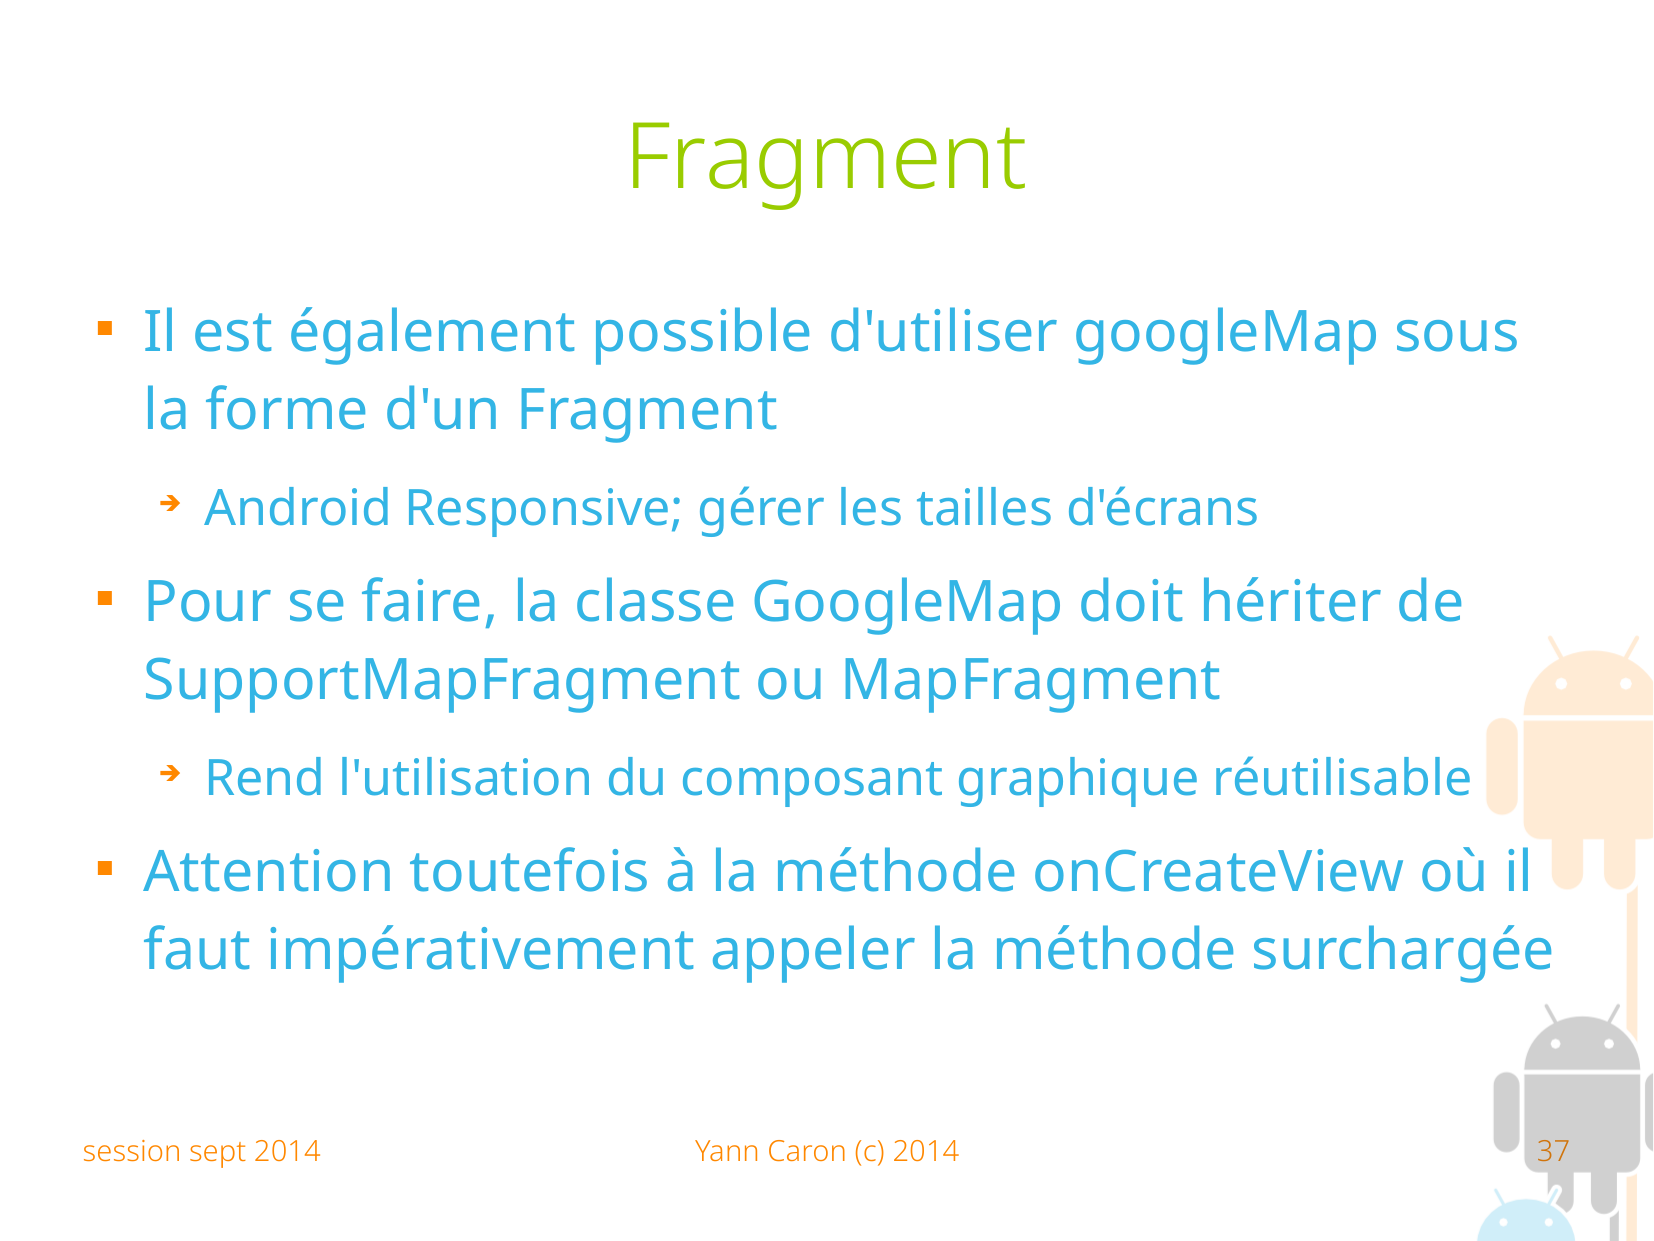

# Fragment
Il est également possible d'utiliser googleMap sous la forme d'un Fragment
Android Responsive; gérer les tailles d'écrans
Pour se faire, la classe GoogleMap doit hériter de SupportMapFragment ou MapFragment
Rend l'utilisation du composant graphique réutilisable
Attention toutefois à la méthode onCreateView où il faut impérativement appeler la méthode surchargée
session sept 2014
Yann Caron (c) 2014
37